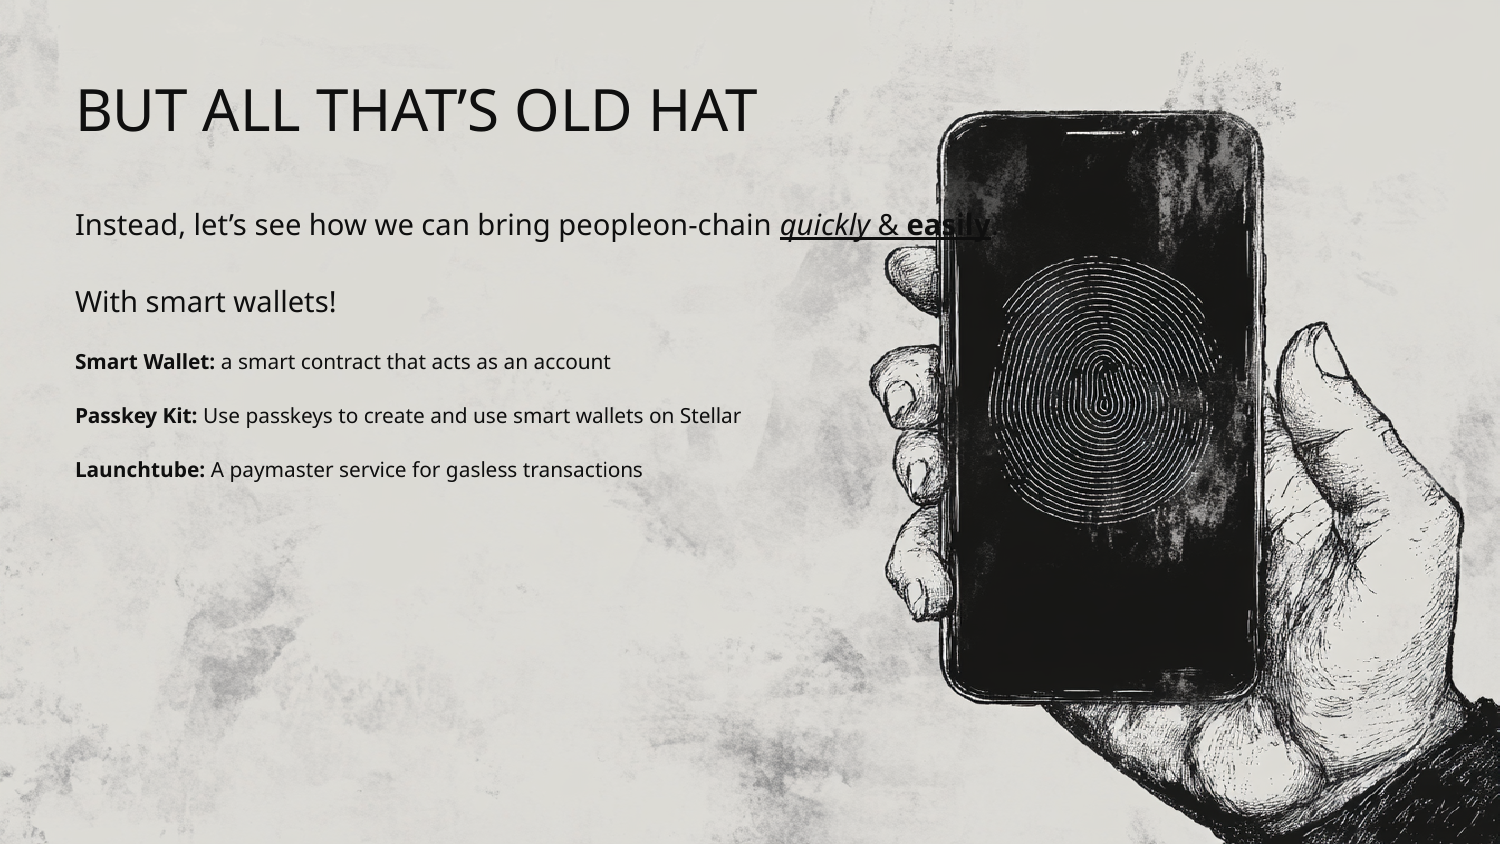

# BUT ALL THAT’S OLD HAT
Instead, let’s see how we can bring peopleon-chain quickly & easily.
With smart wallets!
Smart Wallet: a smart contract that acts as an account
Passkey Kit: Use passkeys to create and use smart wallets on Stellar
Launchtube: A paymaster service for gasless transactions